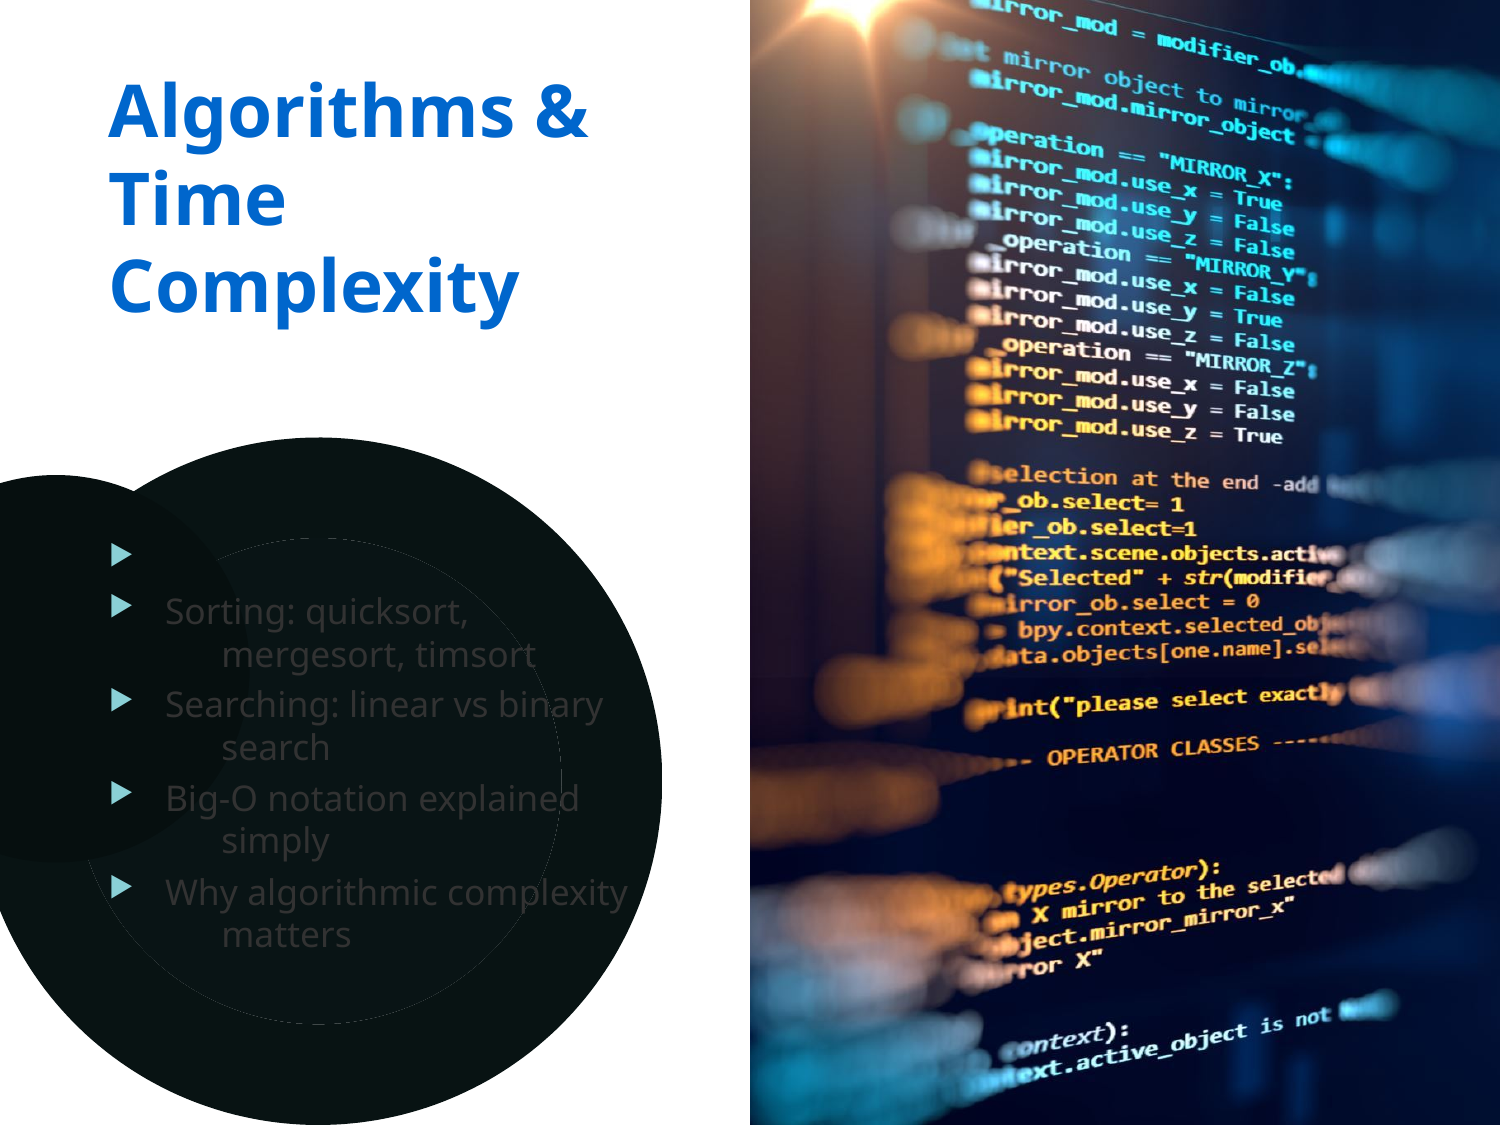

# Algorithms & Time Complexity
Sorting: quicksort, mergesort, timsort
Searching: linear vs binary search
Big-O notation explained simply
Why algorithmic complexity matters